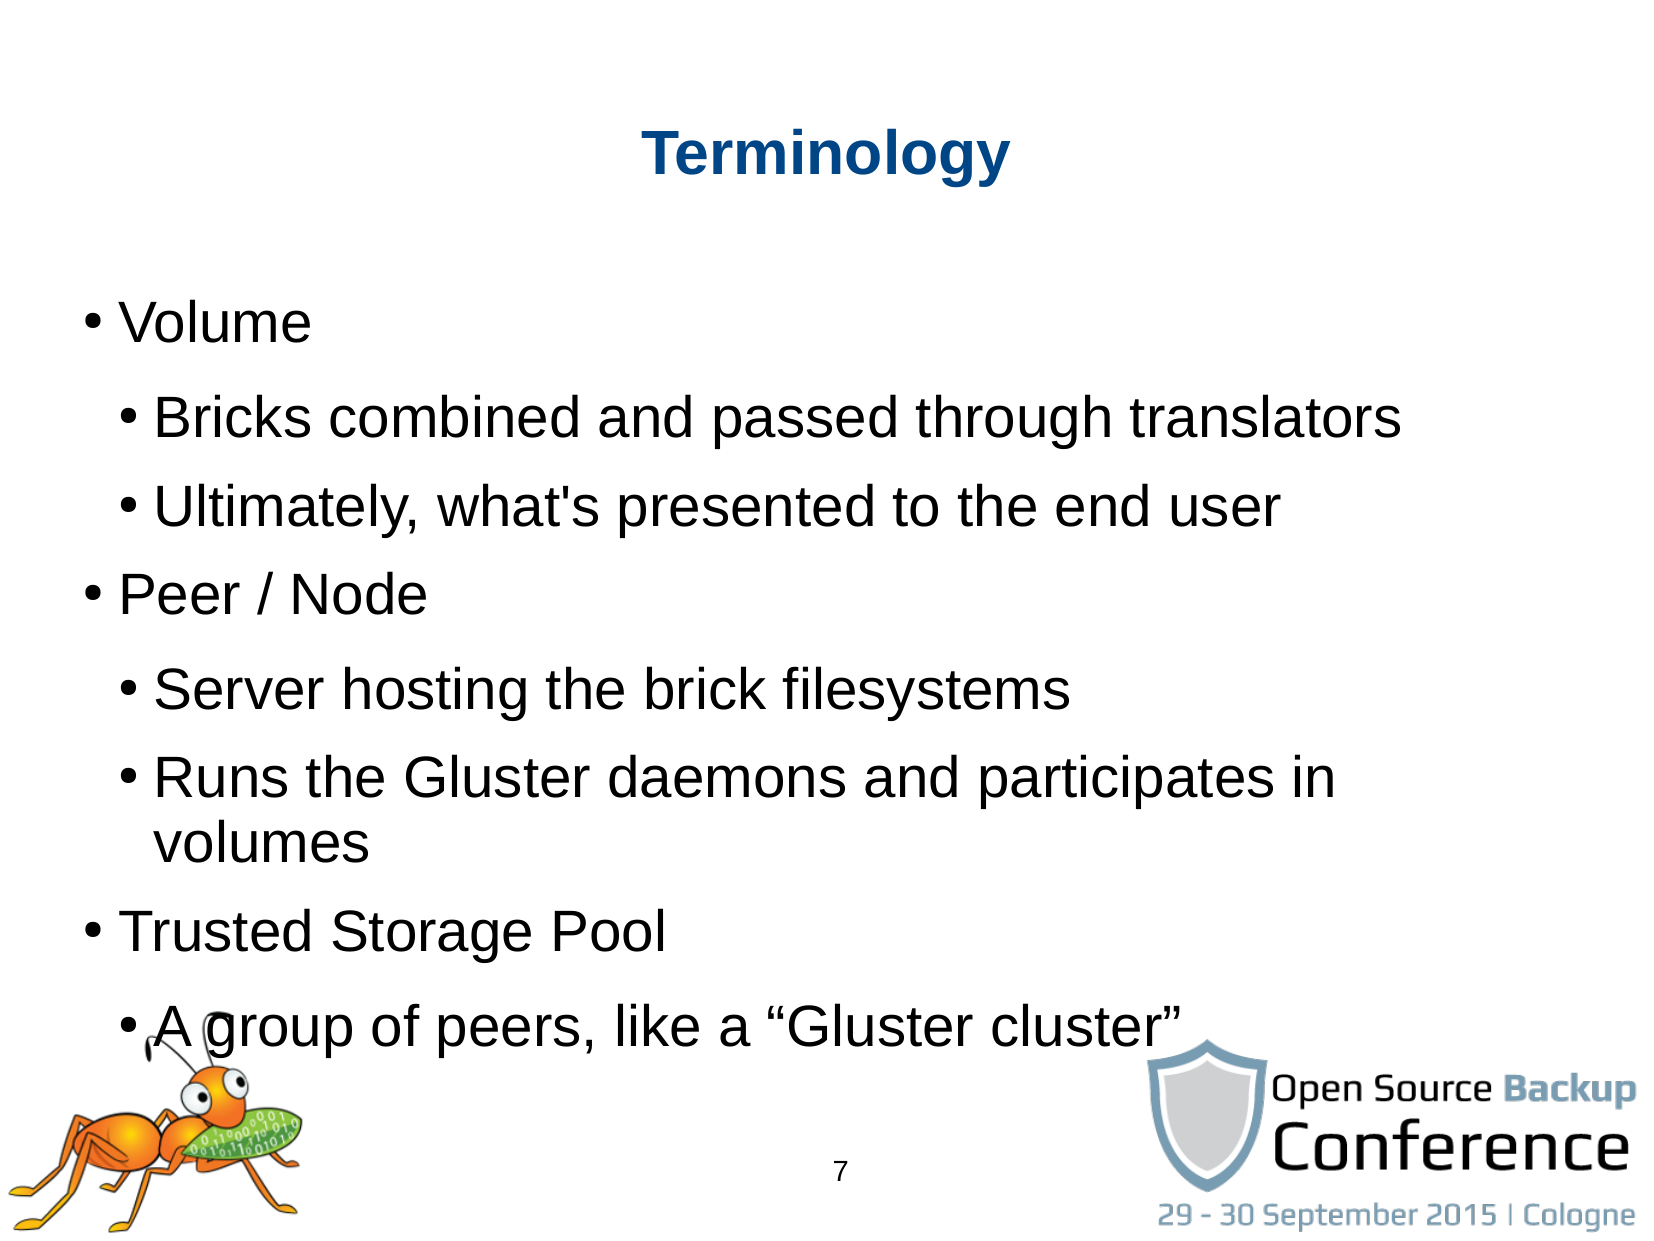

# Terminology
Volume
Bricks combined and passed through translators
Ultimately, what's presented to the end user
Peer / Node
Server hosting the brick filesystems
Runs the Gluster daemons and participates in volumes
Trusted Storage Pool
A group of peers, like a “Gluster cluster”
7